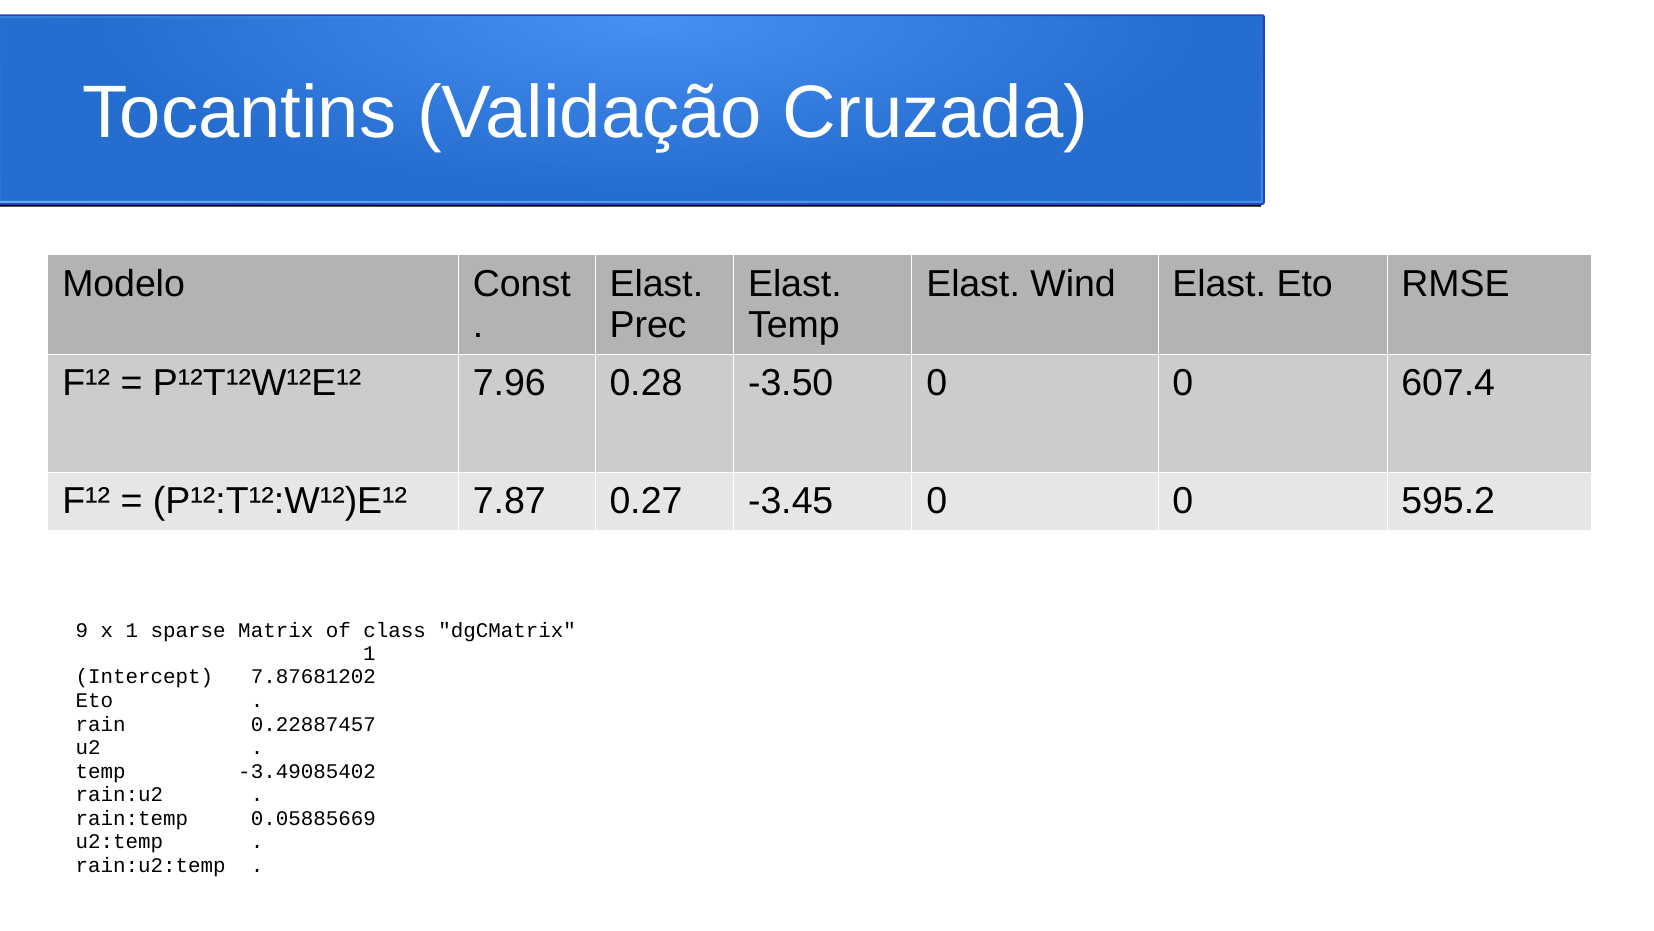

# Tocantins (Validação Cruzada)
| Modelo | Const. | Elast. Prec | Elast. Temp | Elast. Wind | Elast. Eto | RMSE |
| --- | --- | --- | --- | --- | --- | --- |
| F¹² = P¹²T¹²W¹²E¹² | 7.96 | 0.28 | -3.50 | 0 | 0 | 607.4 |
| F¹² = (P¹²:T¹²:W¹²)E¹² | 7.87 | 0.27 | -3.45 | 0 | 0 | 595.2 |
9 x 1 sparse Matrix of class "dgCMatrix"
 1
(Intercept) 7.87681202
Eto .
rain 0.22887457
u2 .
temp -3.49085402
rain:u2 .
rain:temp 0.05885669
u2:temp .
rain:u2:temp .